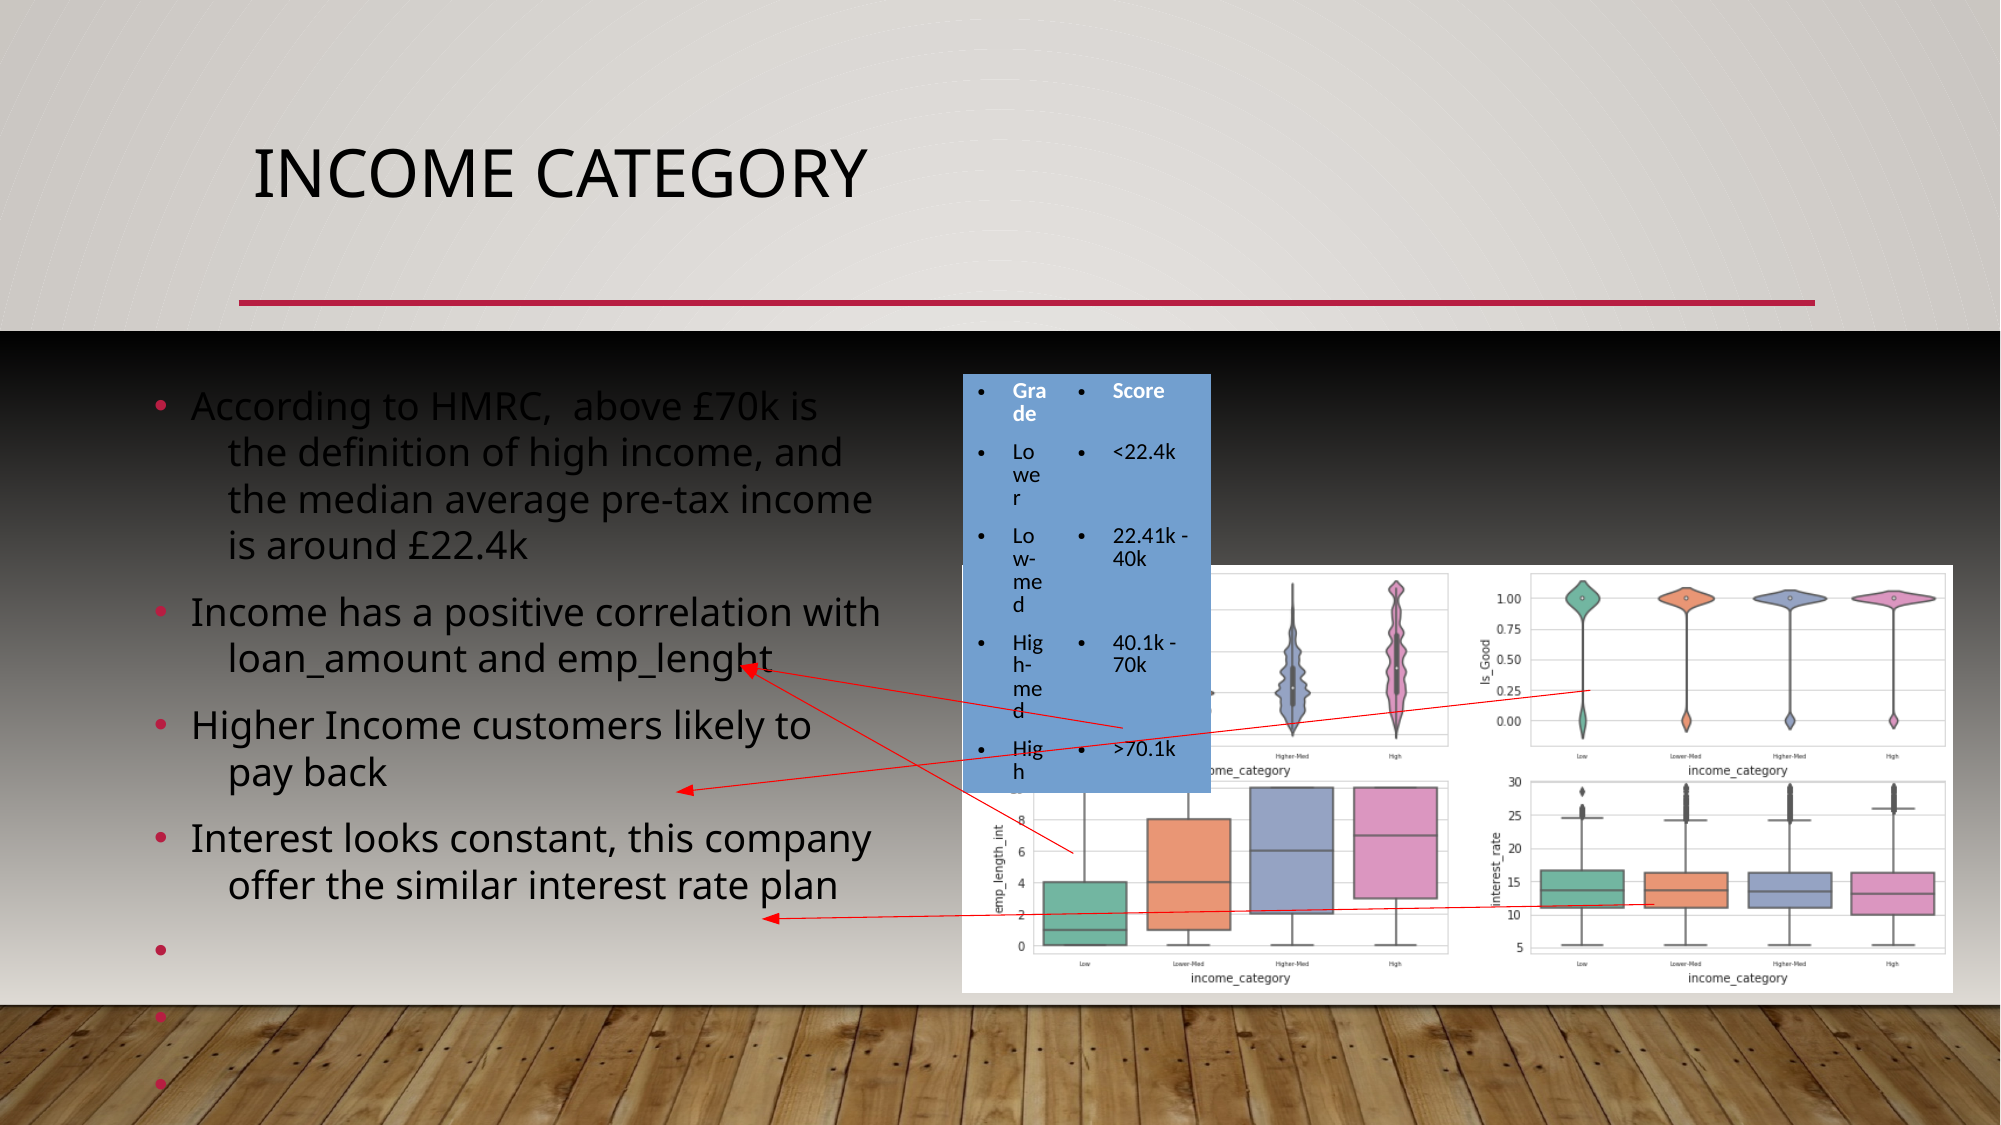

# Income category
According to HMRC, above £70k is the definition of high income, and the median average pre-tax income is around £22.4k
Income has a positive correlation with loan_amount and emp_lenght
Higher Income customers likely to pay back
Interest looks constant, this company offer the similar interest rate plan
| Grade | Score |
| --- | --- |
| Lower | <22.4k |
| Low-med | 22.41k -40k |
| High-med | 40.1k -70k |
| High | >70.1k |